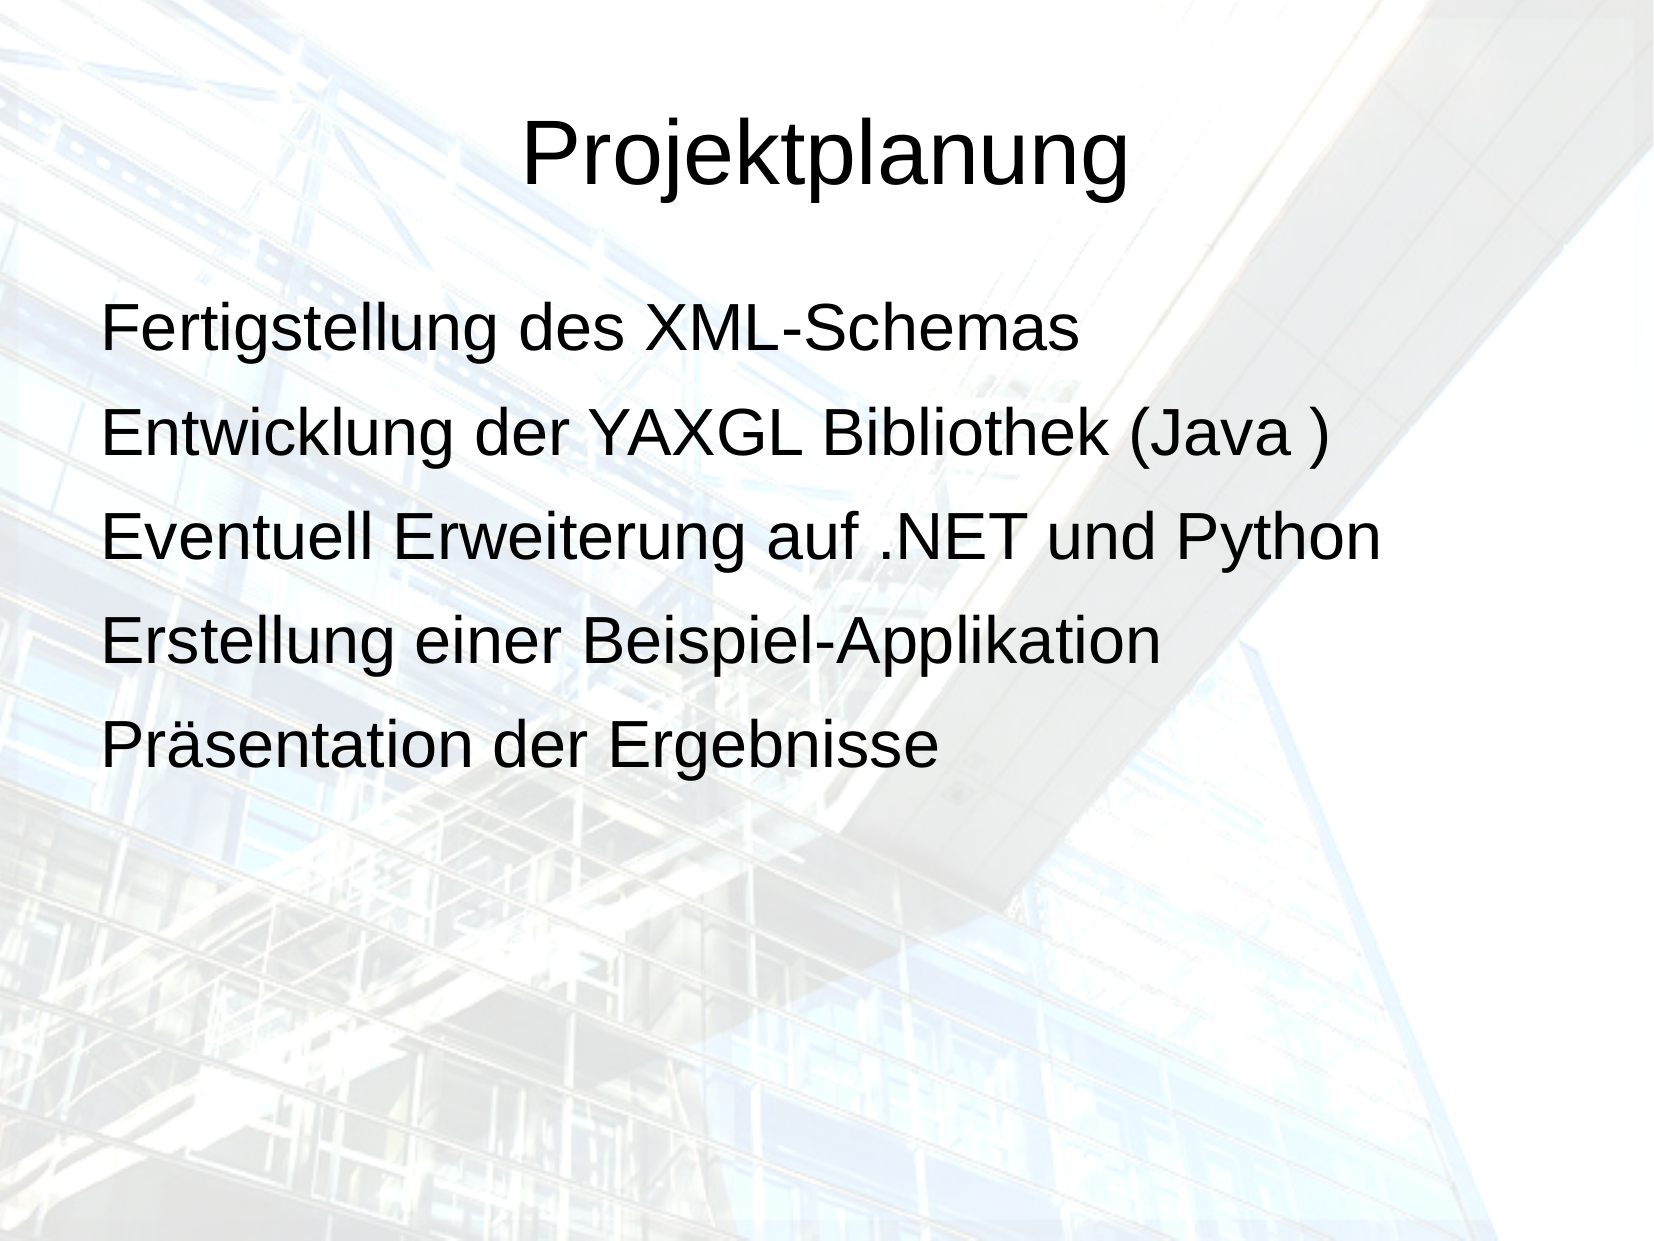

# Projektplanung
Fertigstellung des XML-Schemas
Entwicklung der YAXGL Bibliothek (Java )
Eventuell Erweiterung auf .NET und Python
Erstellung einer Beispiel-Applikation
Präsentation der Ergebnisse